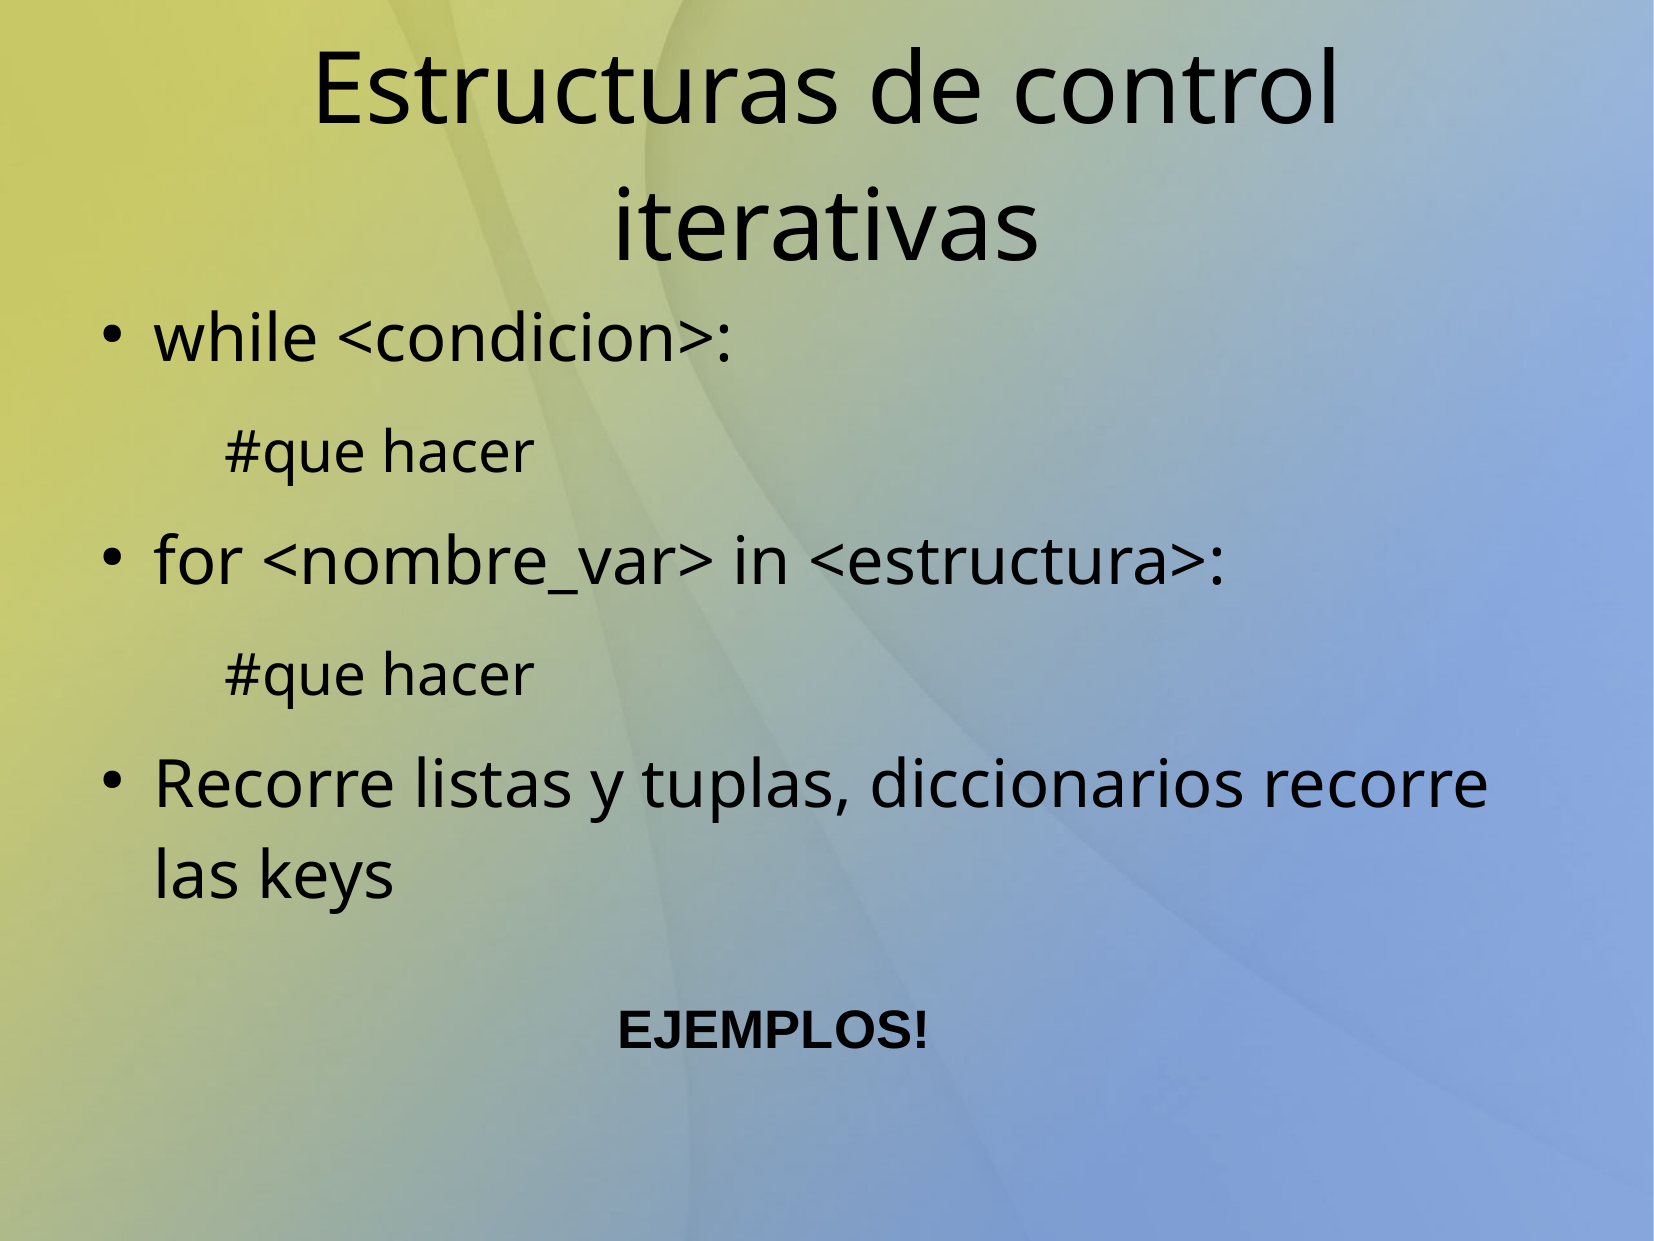

# Estructuras de control iterativas
while <condicion>:
#que hacer
for <nombre_var> in <estructura>:
#que hacer
Recorre listas y tuplas, diccionarios recorre las keys
EJEMPLOS!